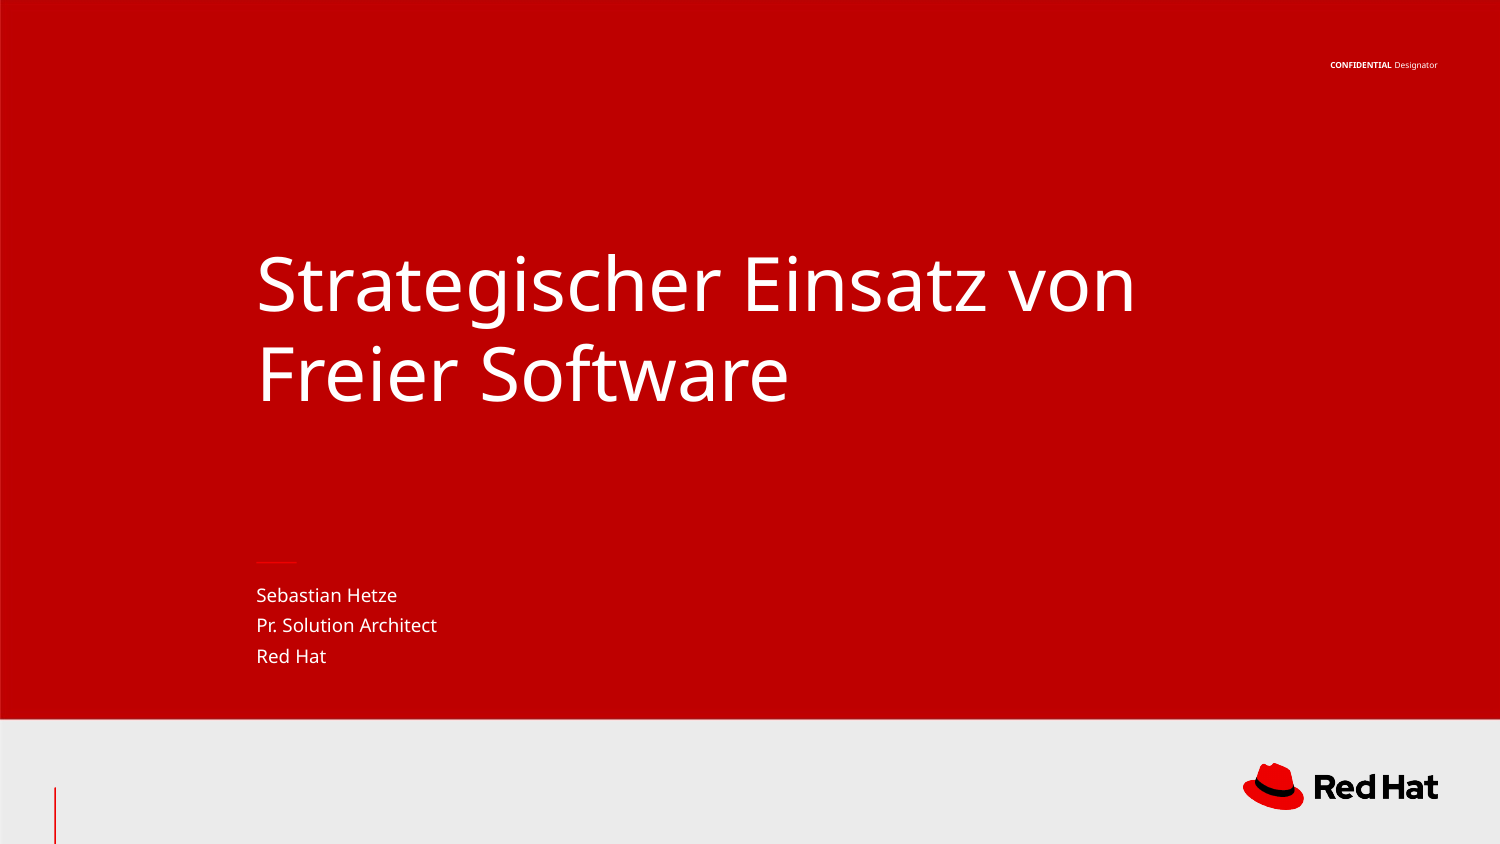

Strategischer Einsatz von Freier Software
Sebastian Hetze
Pr. Solution Architect
Red Hat